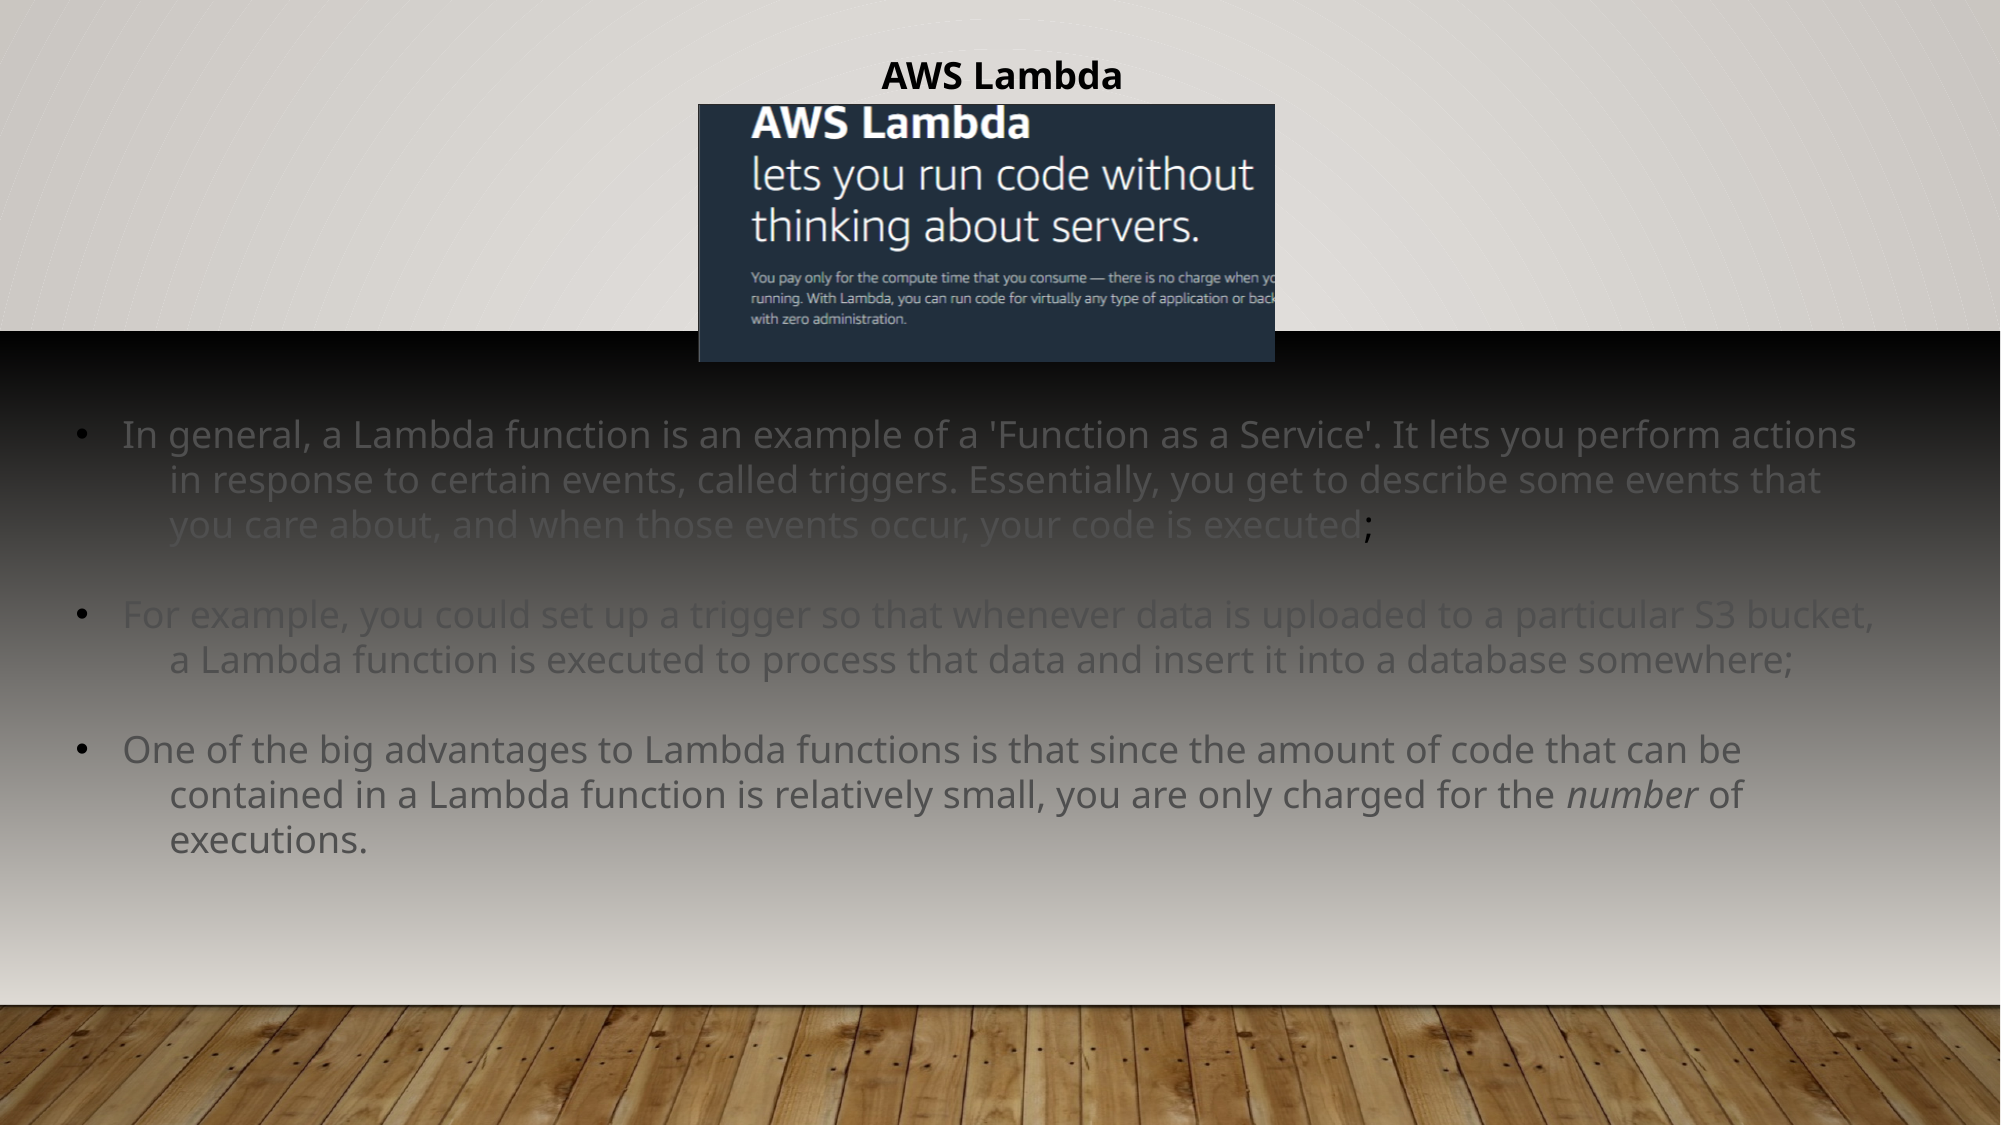

AWS Lambda
In general, a Lambda function is an example of a 'Function as a Service'. It lets you perform actions in response to certain events, called triggers. Essentially, you get to describe some events that you care about, and when those events occur, your code is executed;
For example, you could set up a trigger so that whenever data is uploaded to a particular S3 bucket, a Lambda function is executed to process that data and insert it into a database somewhere;
One of the big advantages to Lambda functions is that since the amount of code that can be contained in a Lambda function is relatively small, you are only charged for the number of executions.